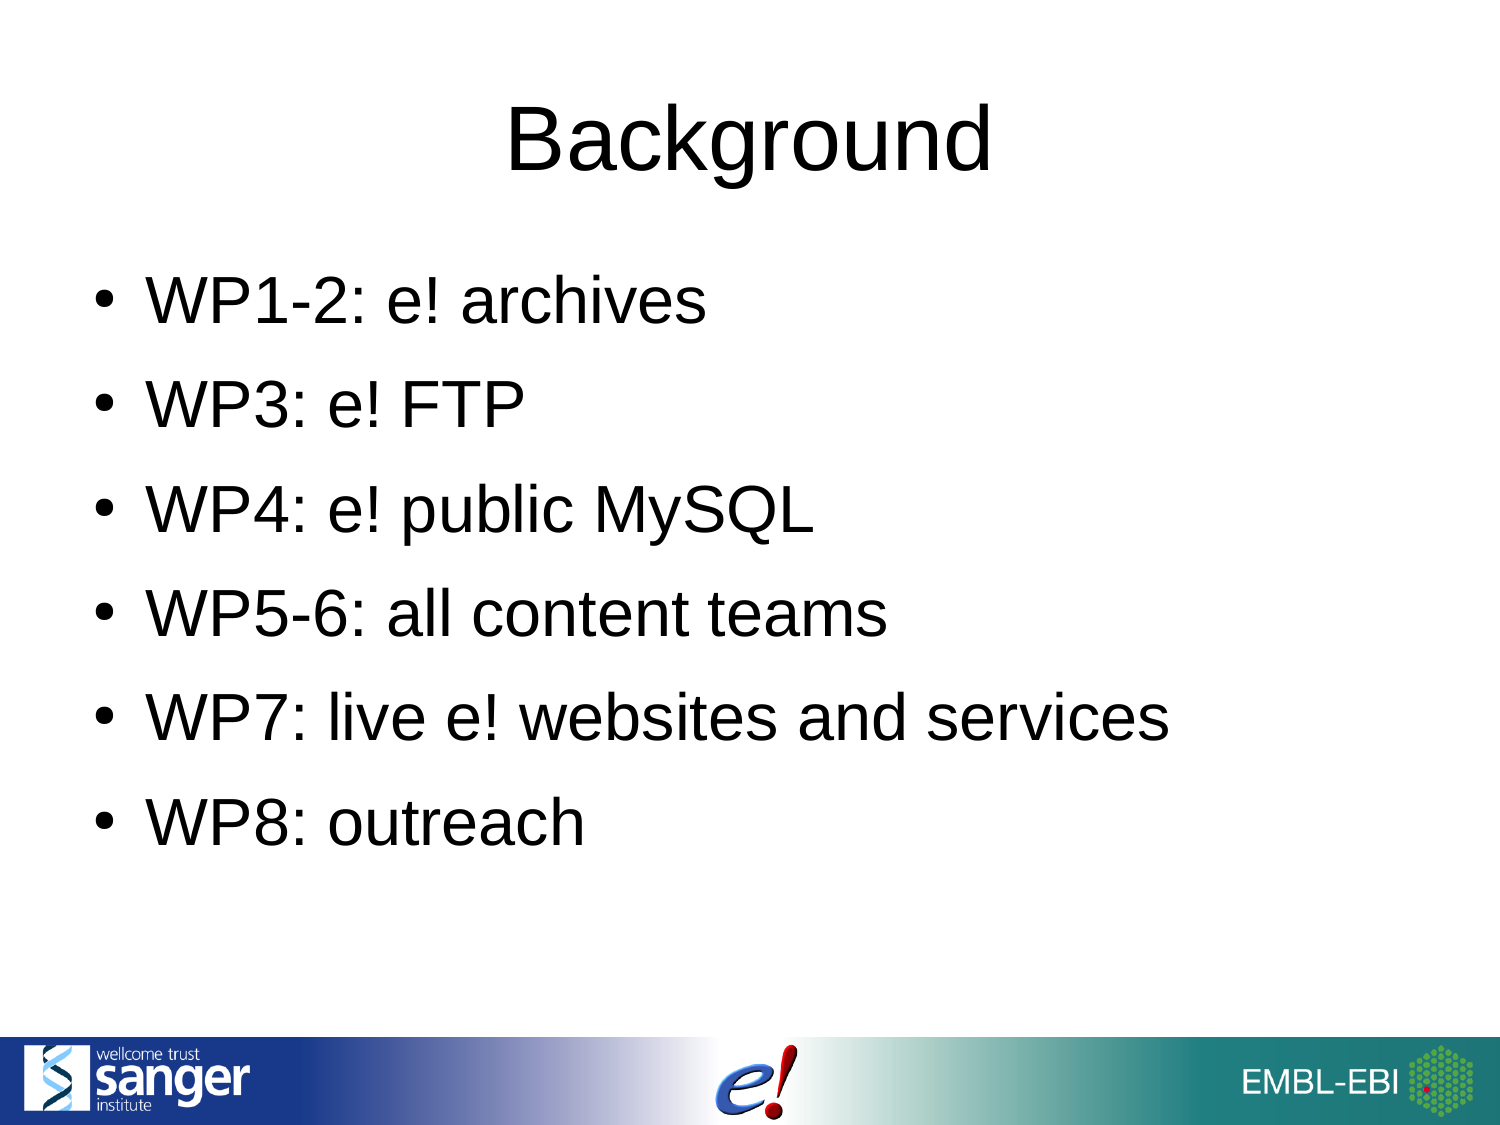

# Background
WP1-2: e! archives
WP3: e! FTP
WP4: e! public MySQL
WP5-6: all content teams
WP7: live e! websites and services
WP8: outreach